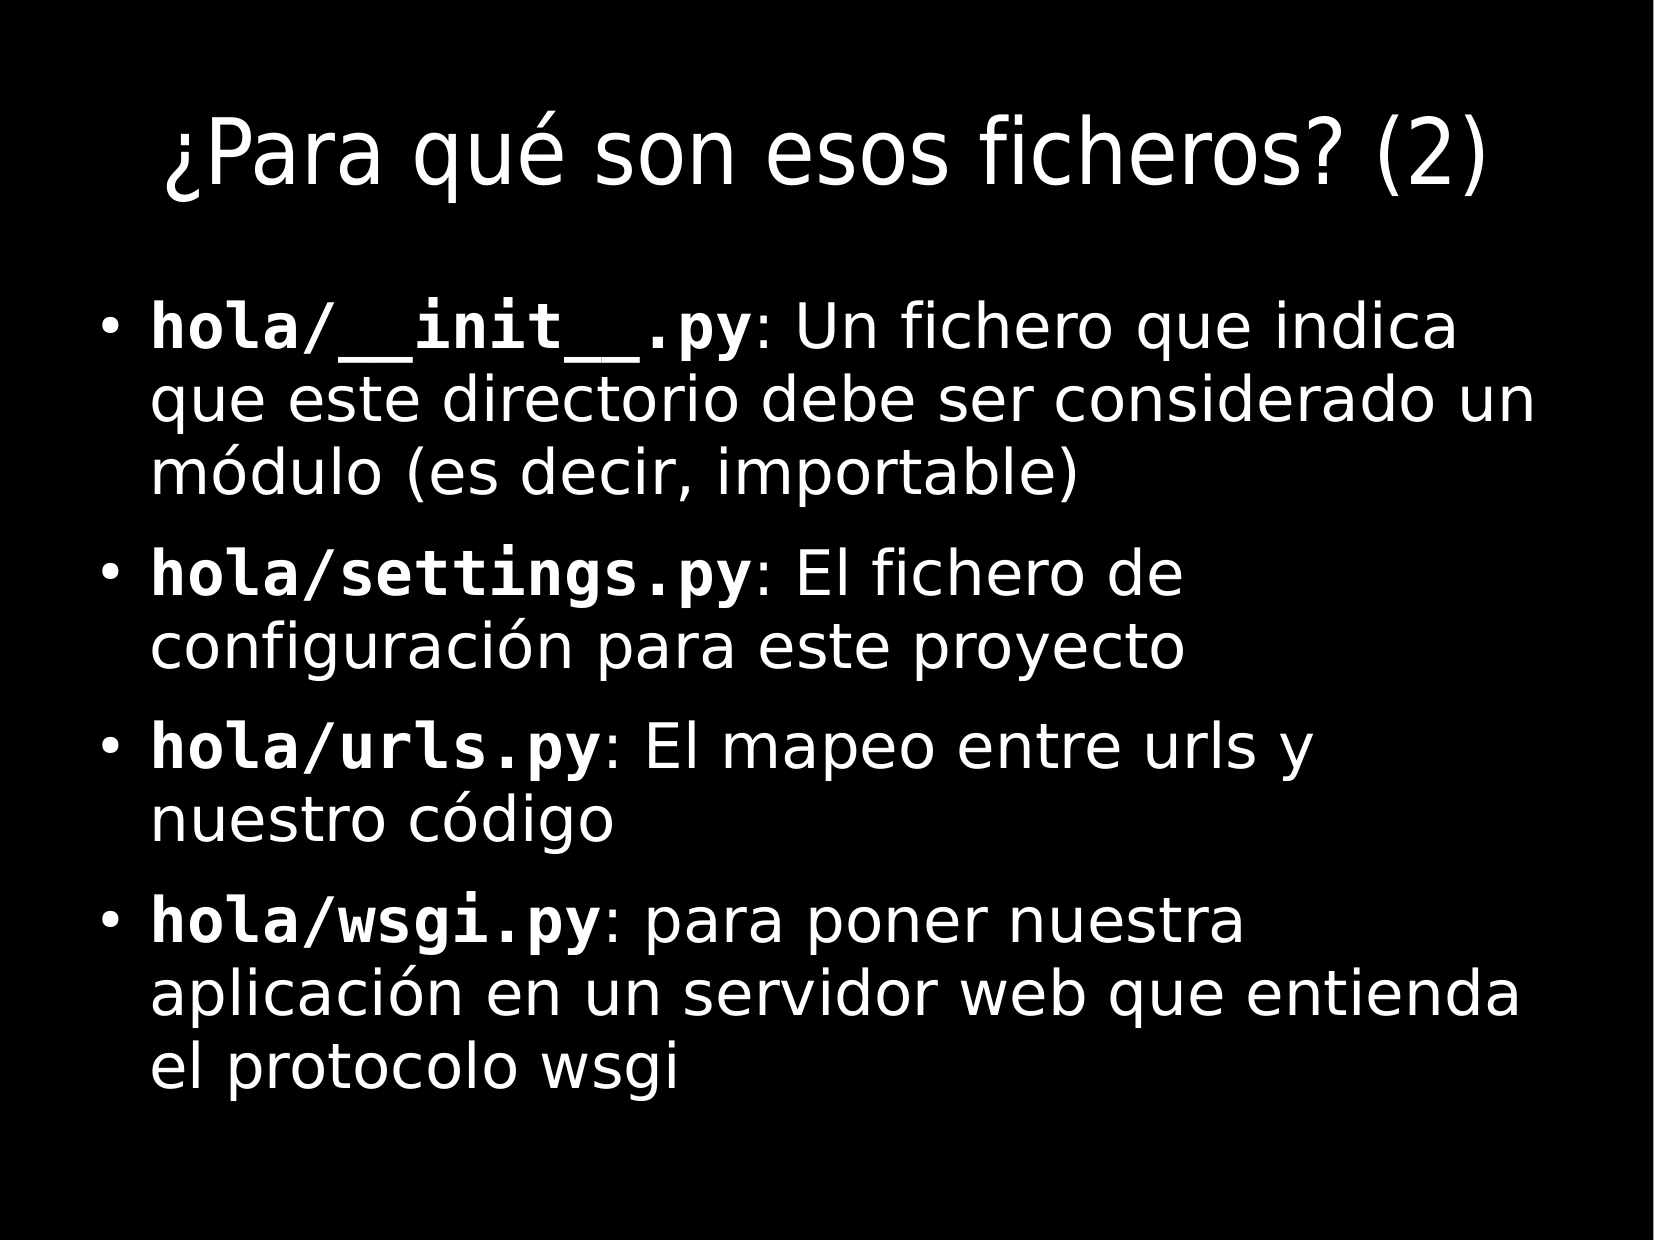

# ¿Para qué son esos ficheros? (2)
hola/__init__.py: Un fichero que indica que este directorio debe ser considerado un módulo (es decir, importable)
hola/settings.py: El fichero de configuración para este proyecto
hola/urls.py: El mapeo entre urls y nuestro código
hola/wsgi.py: para poner nuestra aplicación en un servidor web que entienda el protocolo wsgi